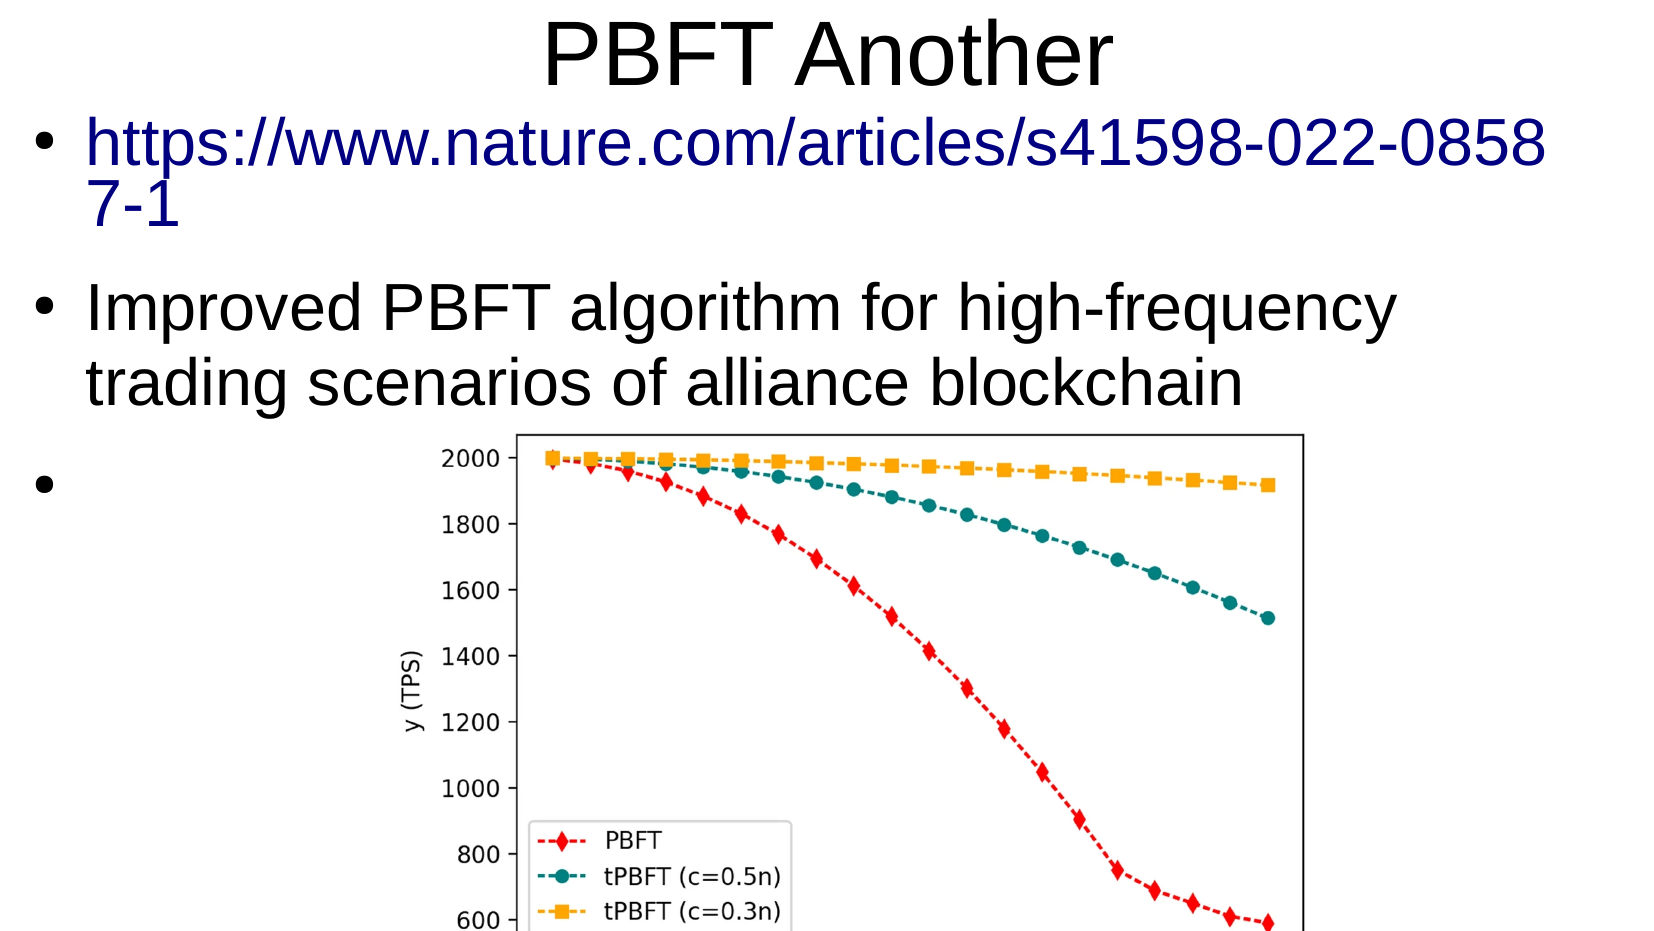

# PBFT Another
https://www.nature.com/articles/s41598-022-08587-1
Improved PBFT algorithm for high-frequency trading scenarios of alliance blockchain